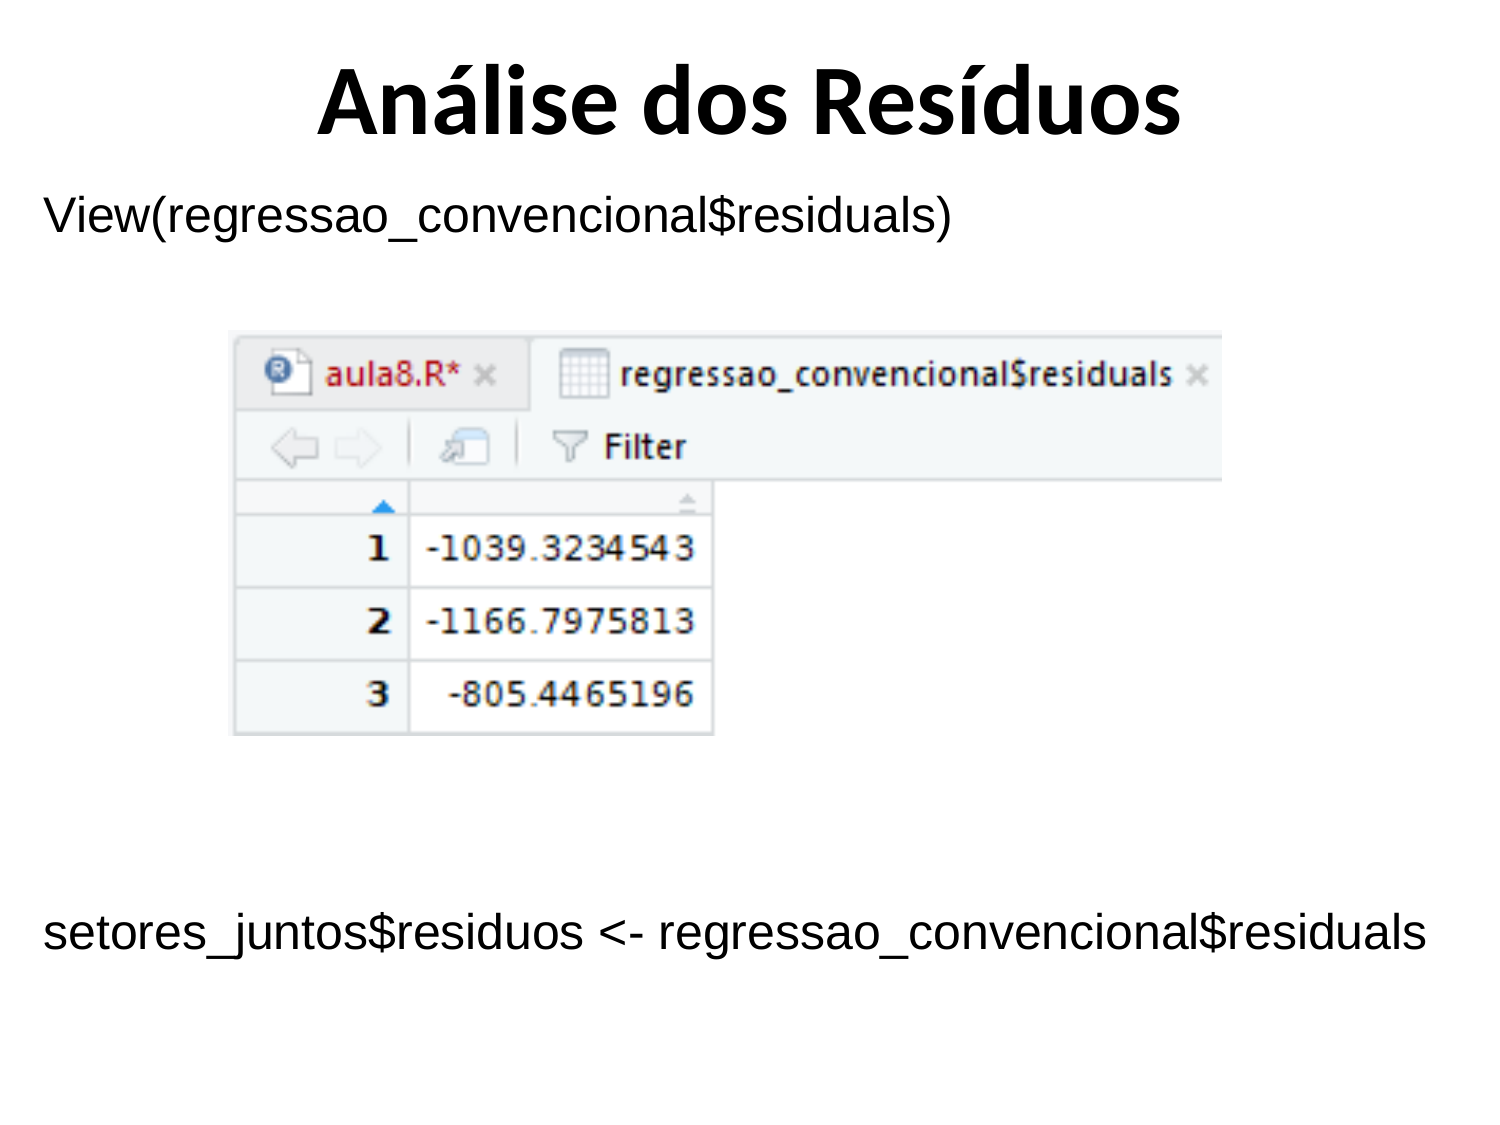

Análise dos Resíduos
# View(regressao_convencional$residuals)
setores_juntos$residuos <- regressao_convencional$residuals